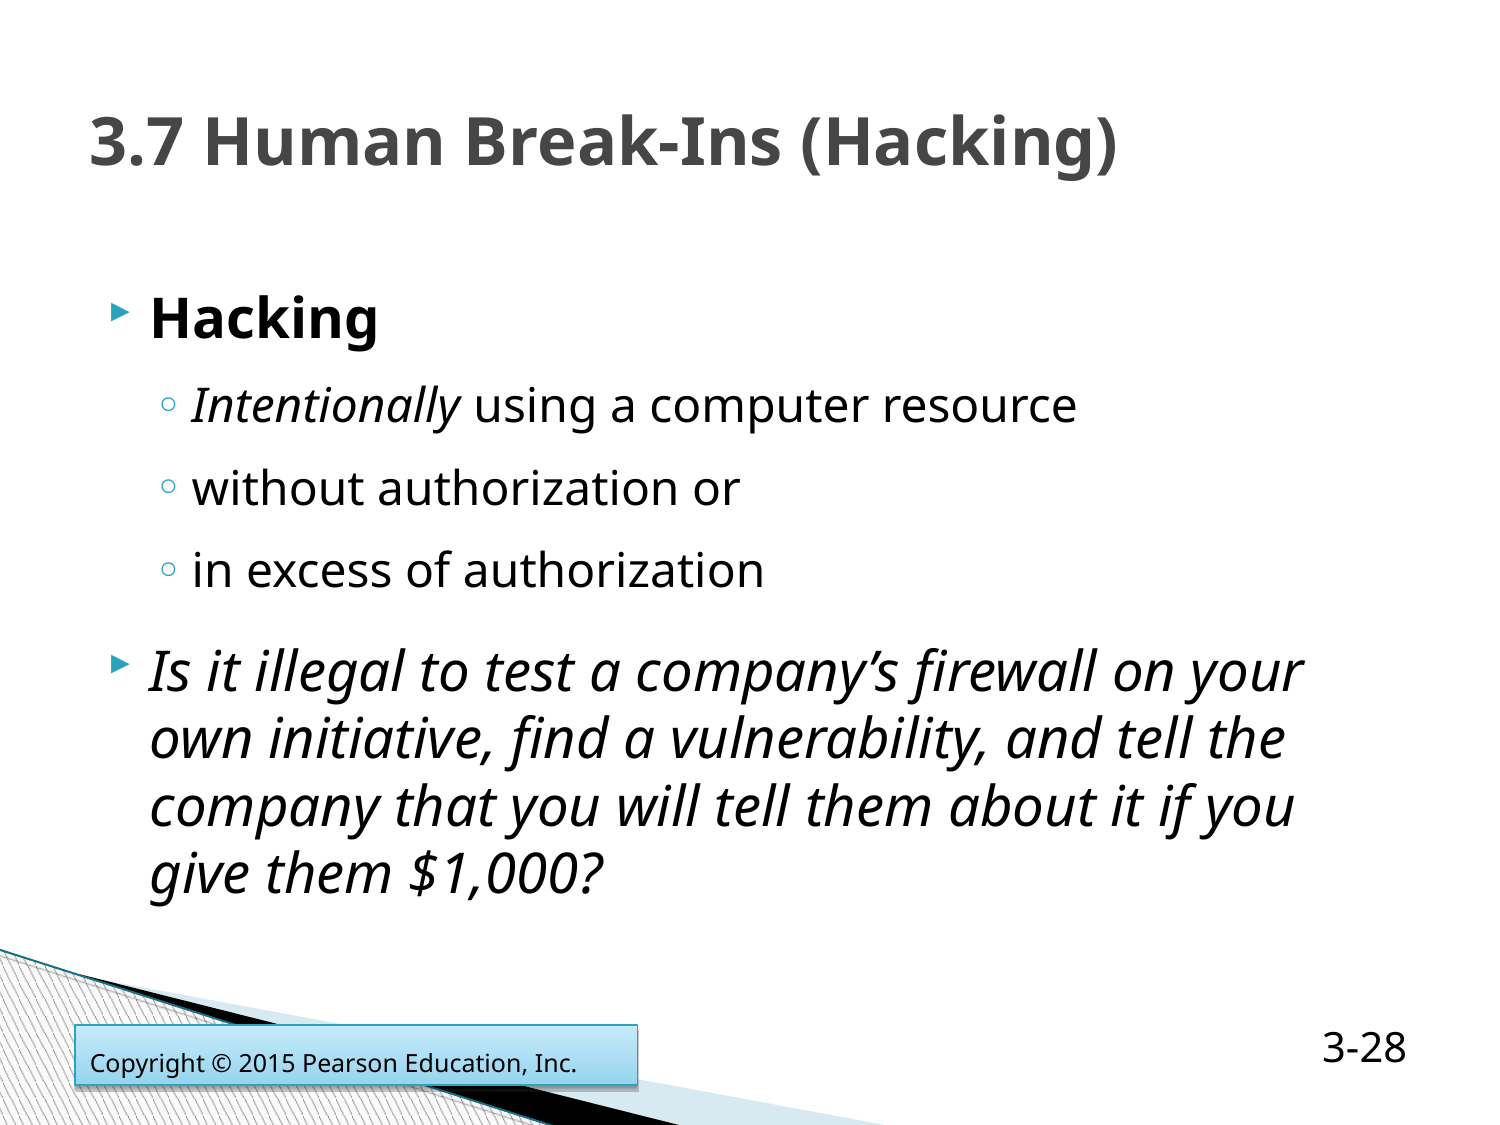

3.7 Human Break-Ins (Hacking)
# Hacking
Intentionally using a computer resource
without authorization or
in excess of authorization
Is it illegal to test a company’s firewall on your own initiative, find a vulnerability, and tell the company that you will tell them about it if you give them $1,000?
Copyright © 2015 Pearson Education, Inc.